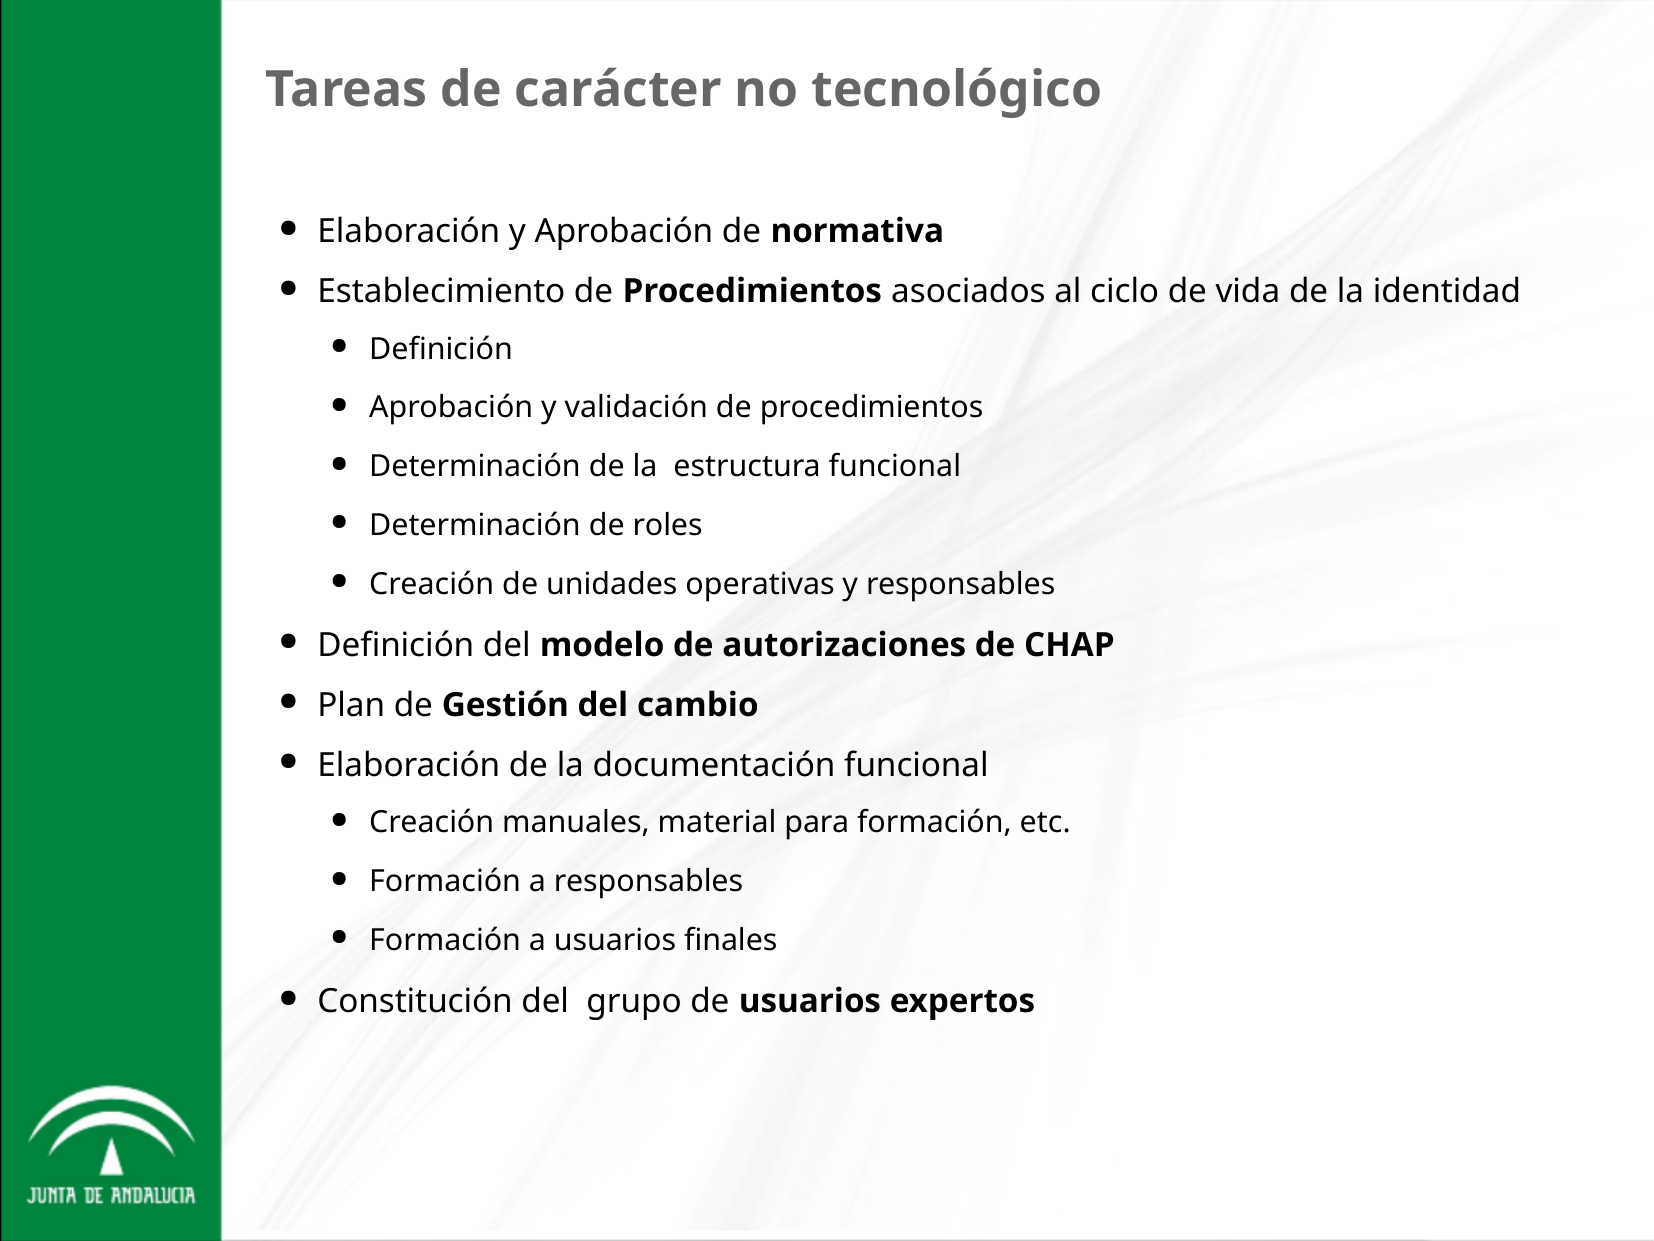

# Tareas de carácter no tecnológico
Elaboración y Aprobación de normativa
Establecimiento de Procedimientos asociados al ciclo de vida de la identidad
Definición
Aprobación y validación de procedimientos
Determinación de la estructura funcional
Determinación de roles
Creación de unidades operativas y responsables
Definición del modelo de autorizaciones de CHAP
Plan de Gestión del cambio
Elaboración de la documentación funcional
Creación manuales, material para formación, etc.
Formación a responsables
Formación a usuarios finales
Constitución del grupo de usuarios expertos